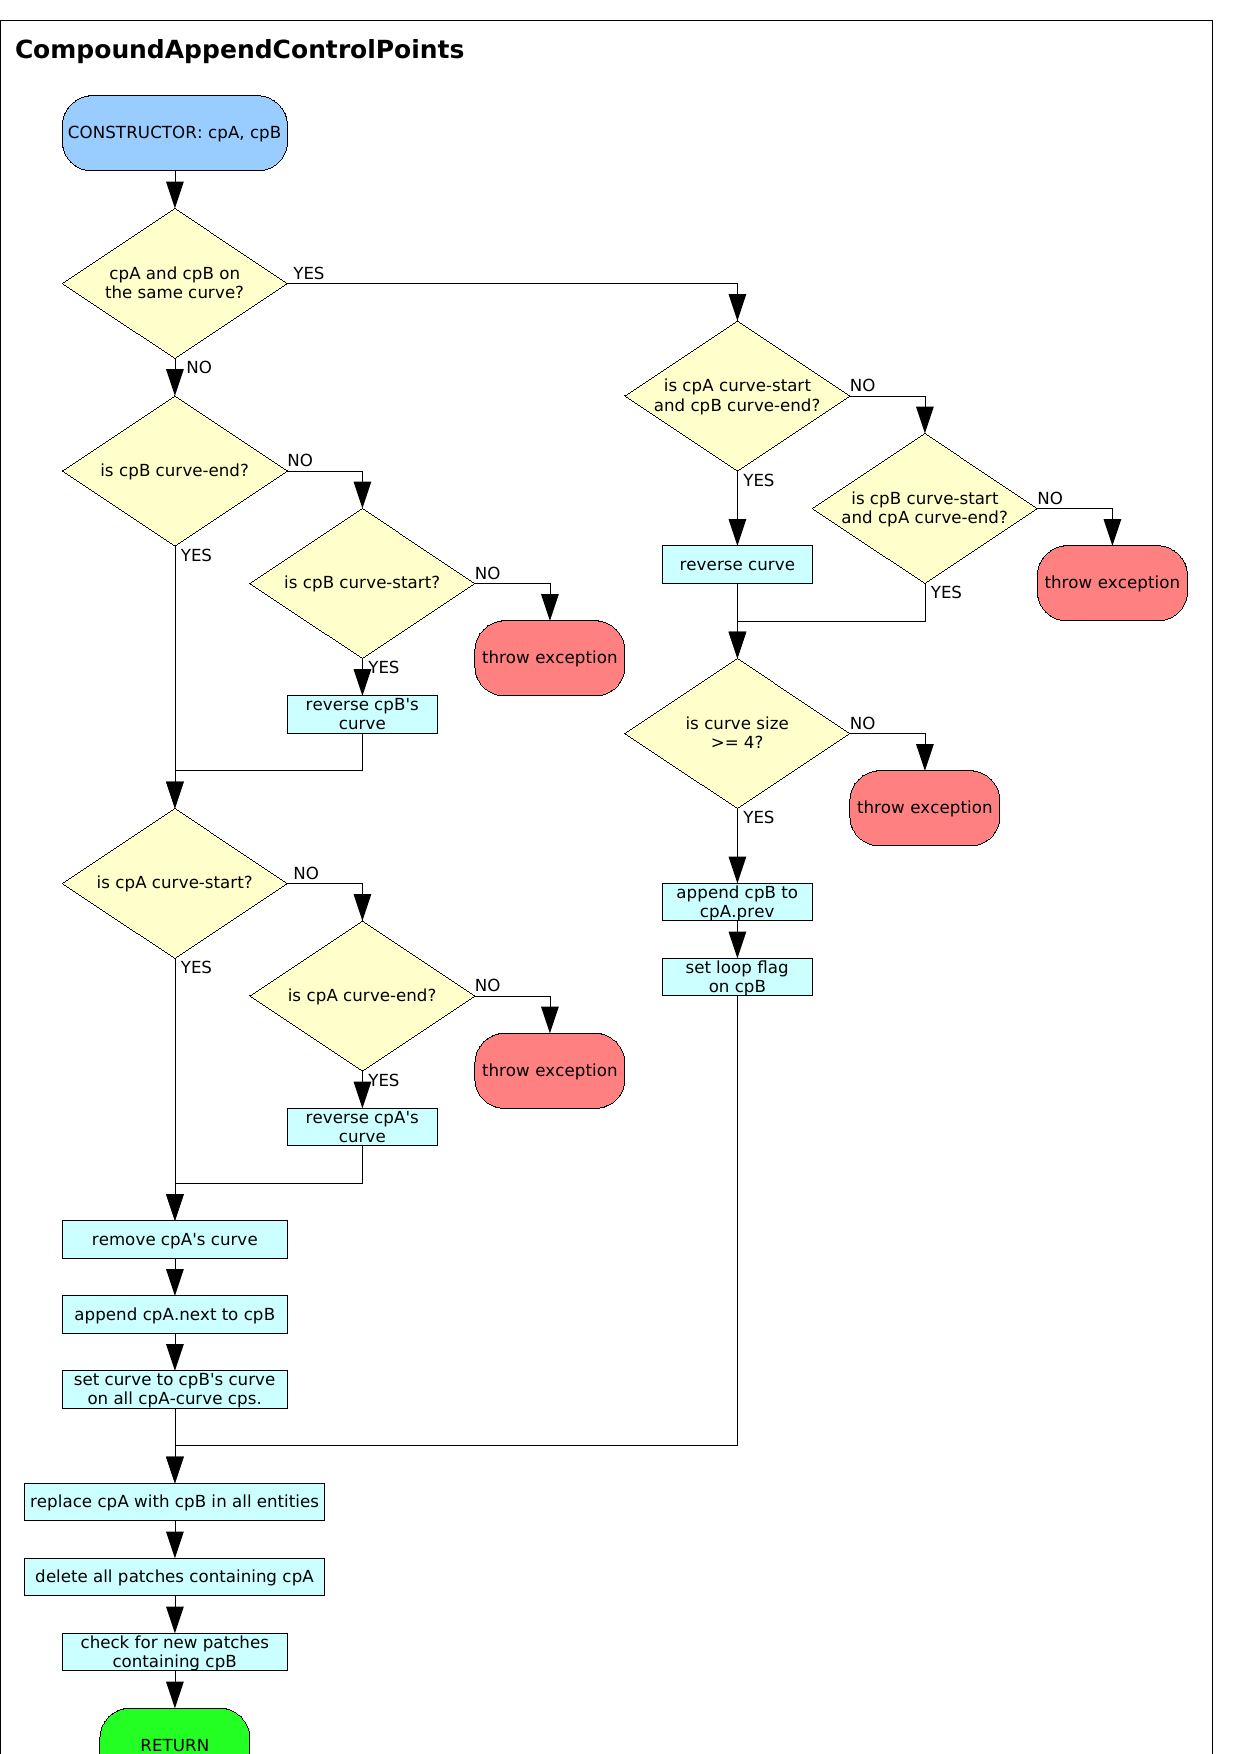

CompoundAppendControlPoints
CONSTRUCTOR: cpA, cpB
cpA and cpB on
the same curve?
YES
is cpA curve-start
and cpB curve-end?
NO
NO
is cpB curve-end?
is cpB curve-start
and cpA curve-end?
NO
YES
NO
is cpB curve-start?
YES
reverse curve
throw exception
NO
YES
throw exception
YES
is curve size
>= 4?
reverse cpB's
curve
NO
throw exception
is cpA curve-start?
YES
NO
append cpB to
cpA.prev
is cpA curve-end?
YES
set loop flag
on cpB
NO
throw exception
YES
reverse cpA's
curve
remove cpA's curve
append cpA.next to cpB
set curve to cpB's curve
on all cpA-curve cps.
replace cpA with cpB in all entities
delete all patches containing cpA
check for new patches
containing cpB
RETURN